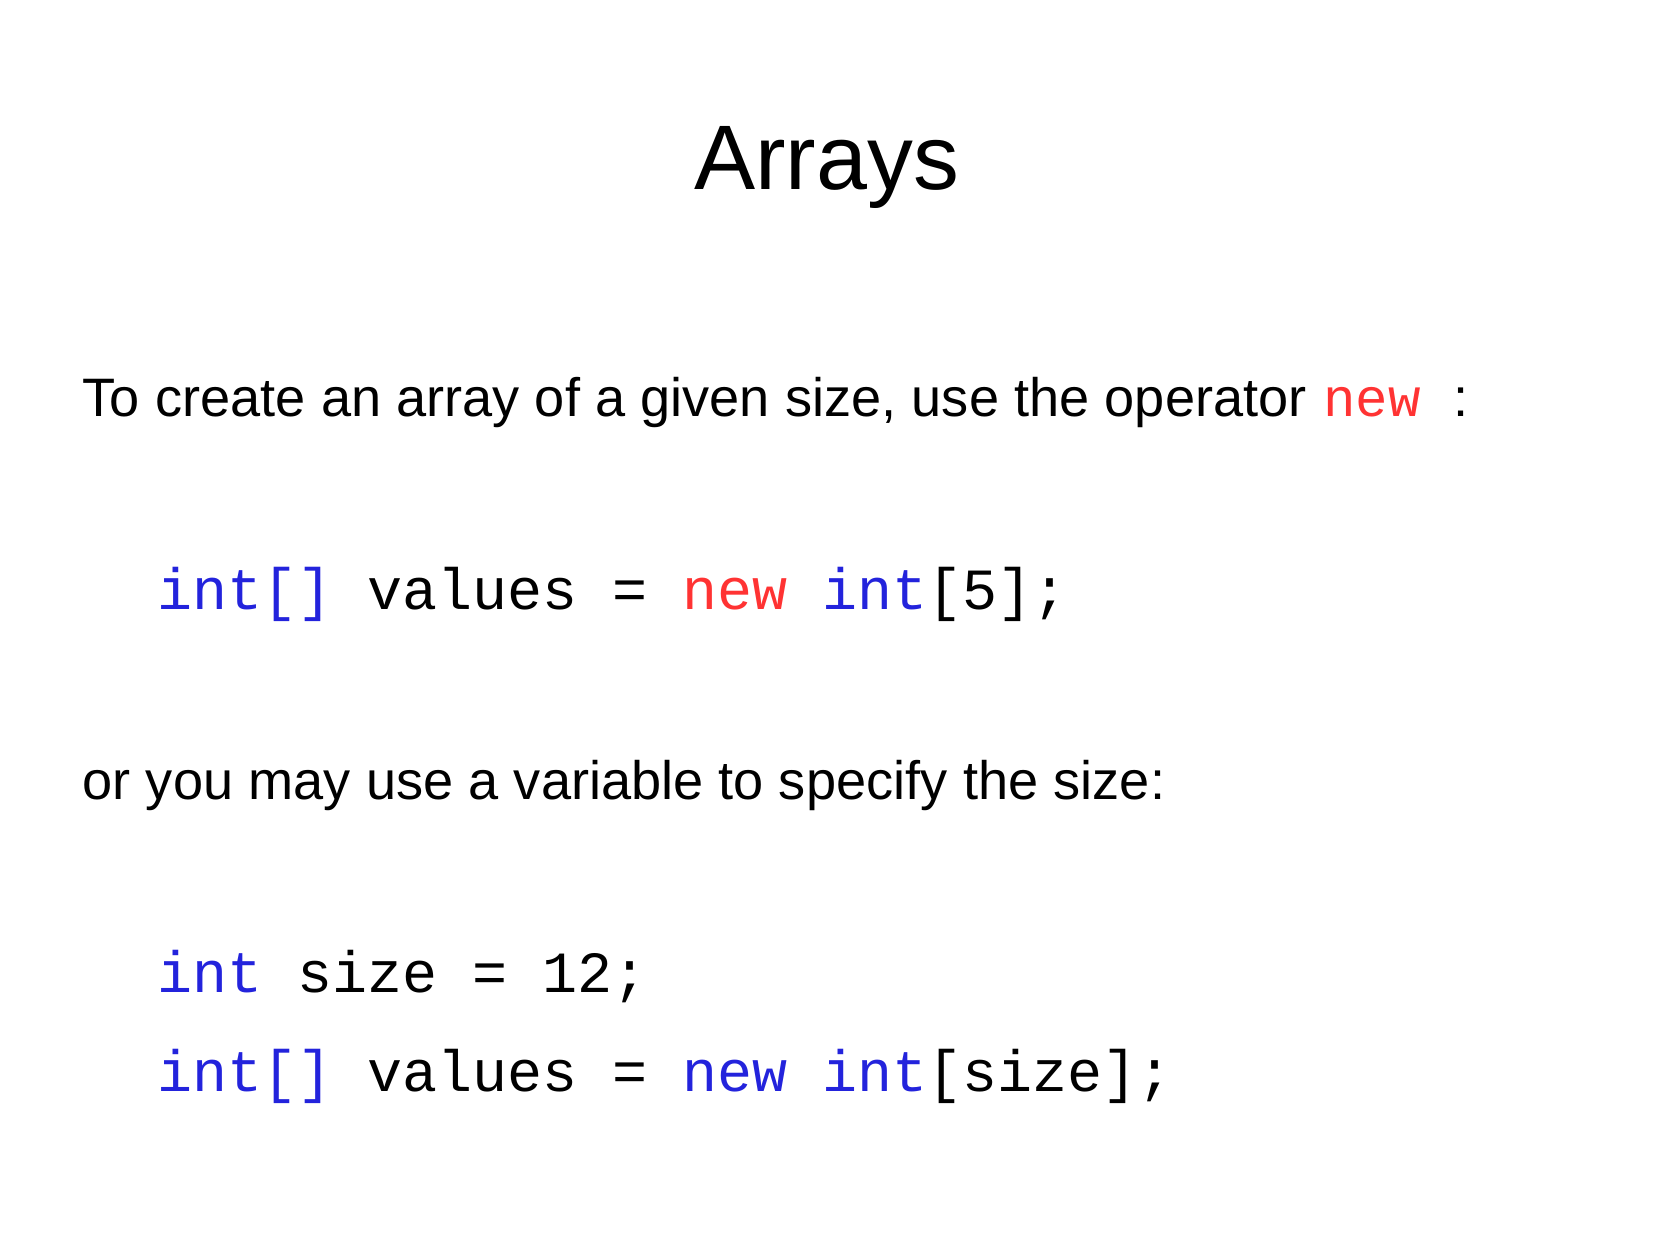

# Arrays
To create an array of a given size, use the operator new :
	int[] values = new int[5];
or you may use a variable to specify the size:
	int size = 12;
	int[] values = new int[size];